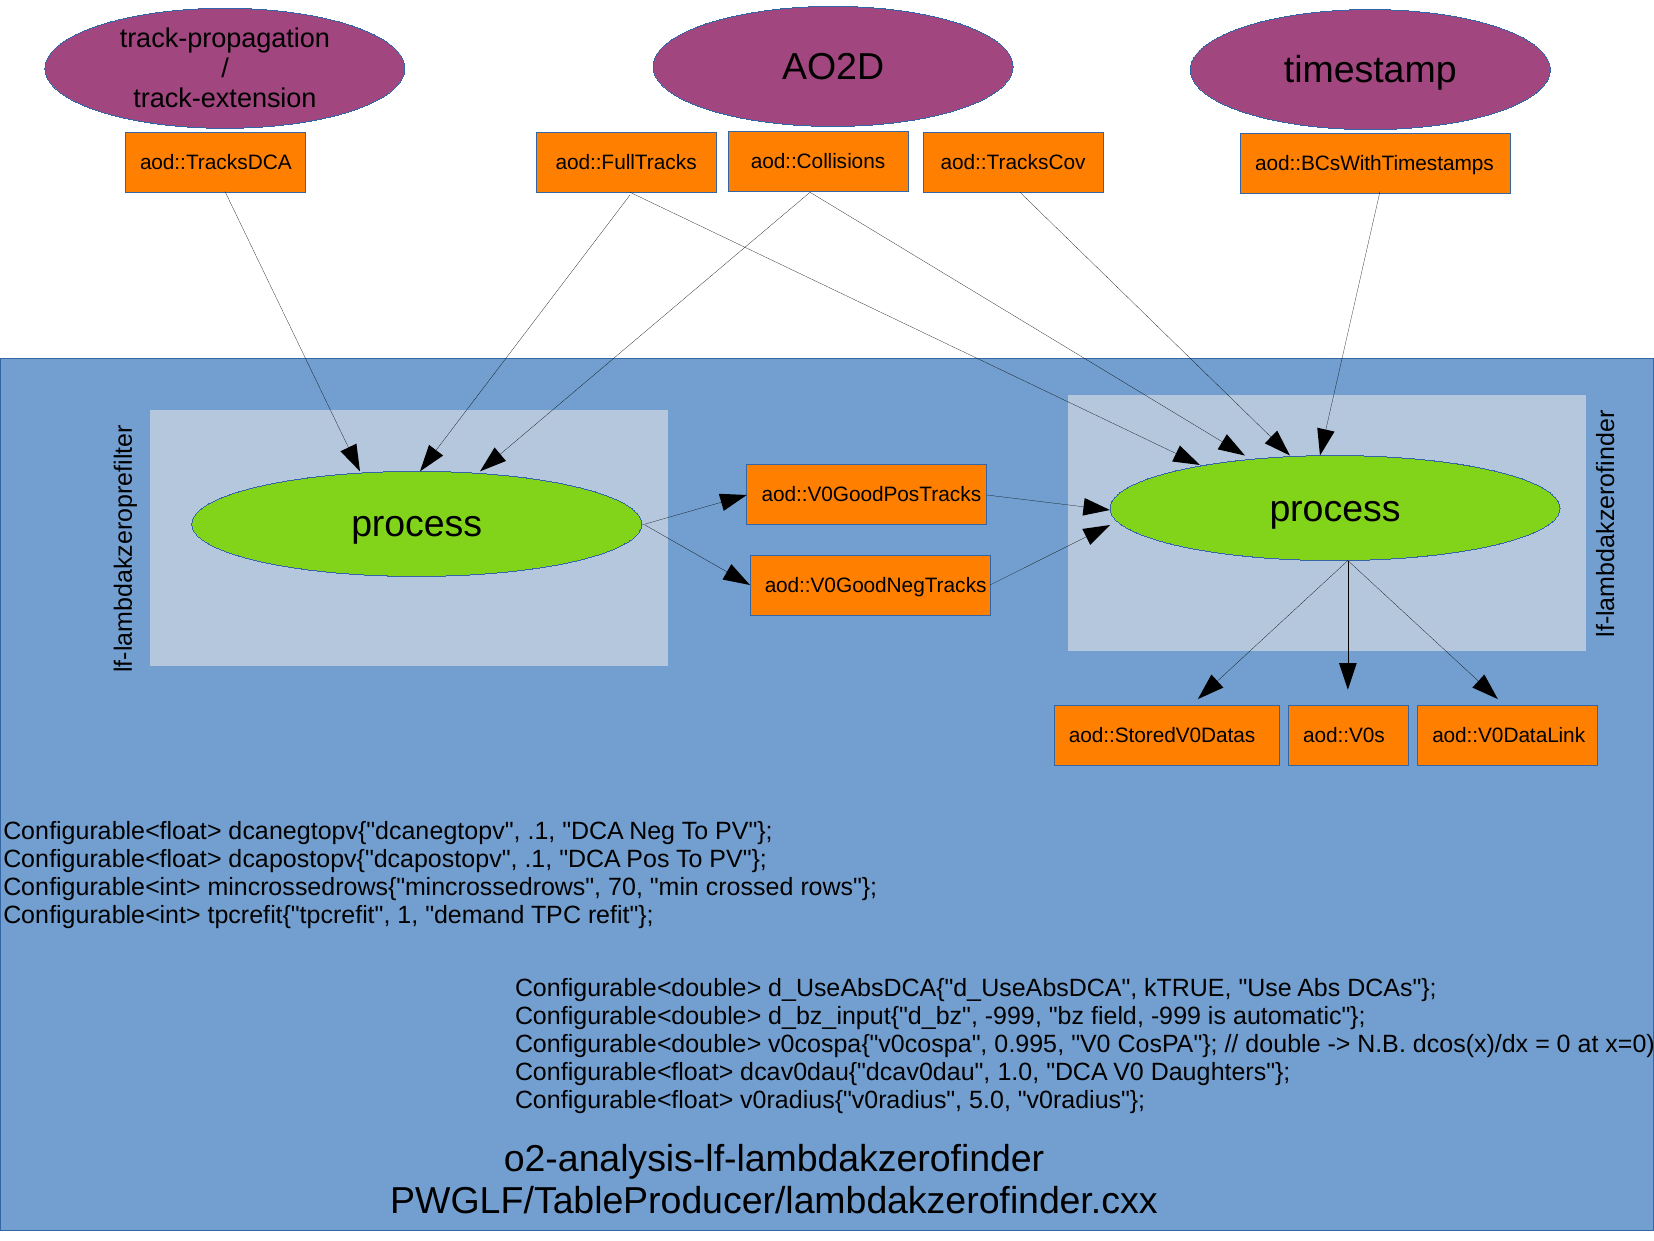

AO2D
track-propagation
/
track-extension
timestamp
aod::Collisions
aod::TracksDCA
aod::FullTracks
aod::TracksCov
aod::BCsWithTimestamps
process
aod::V0GoodPosTracks
process
lf-lambdakzerofinder
lf-lambdakzeroprefilter
aod::V0GoodNegTracks
aod::StoredV0Datas
aod::V0s
aod::V0DataLink
 Configurable<float> dcanegtopv{"dcanegtopv", .1, "DCA Neg To PV"};
 Configurable<float> dcapostopv{"dcapostopv", .1, "DCA Pos To PV"};
 Configurable<int> mincrossedrows{"mincrossedrows", 70, "min crossed rows"};
 Configurable<int> tpcrefit{"tpcrefit", 1, "demand TPC refit"};
 Configurable<double> d_UseAbsDCA{"d_UseAbsDCA", kTRUE, "Use Abs DCAs"};
 Configurable<double> d_bz_input{"d_bz", -999, "bz field, -999 is automatic"};
 Configurable<double> v0cospa{"v0cospa", 0.995, "V0 CosPA"}; // double -> N.B. dcos(x)/dx = 0 at x=0)
 Configurable<float> dcav0dau{"dcav0dau", 1.0, "DCA V0 Daughters"};
 Configurable<float> v0radius{"v0radius", 5.0, "v0radius"};
o2-analysis-lf-lambdakzerofinder
PWGLF/TableProducer/lambdakzerofinder.cxx